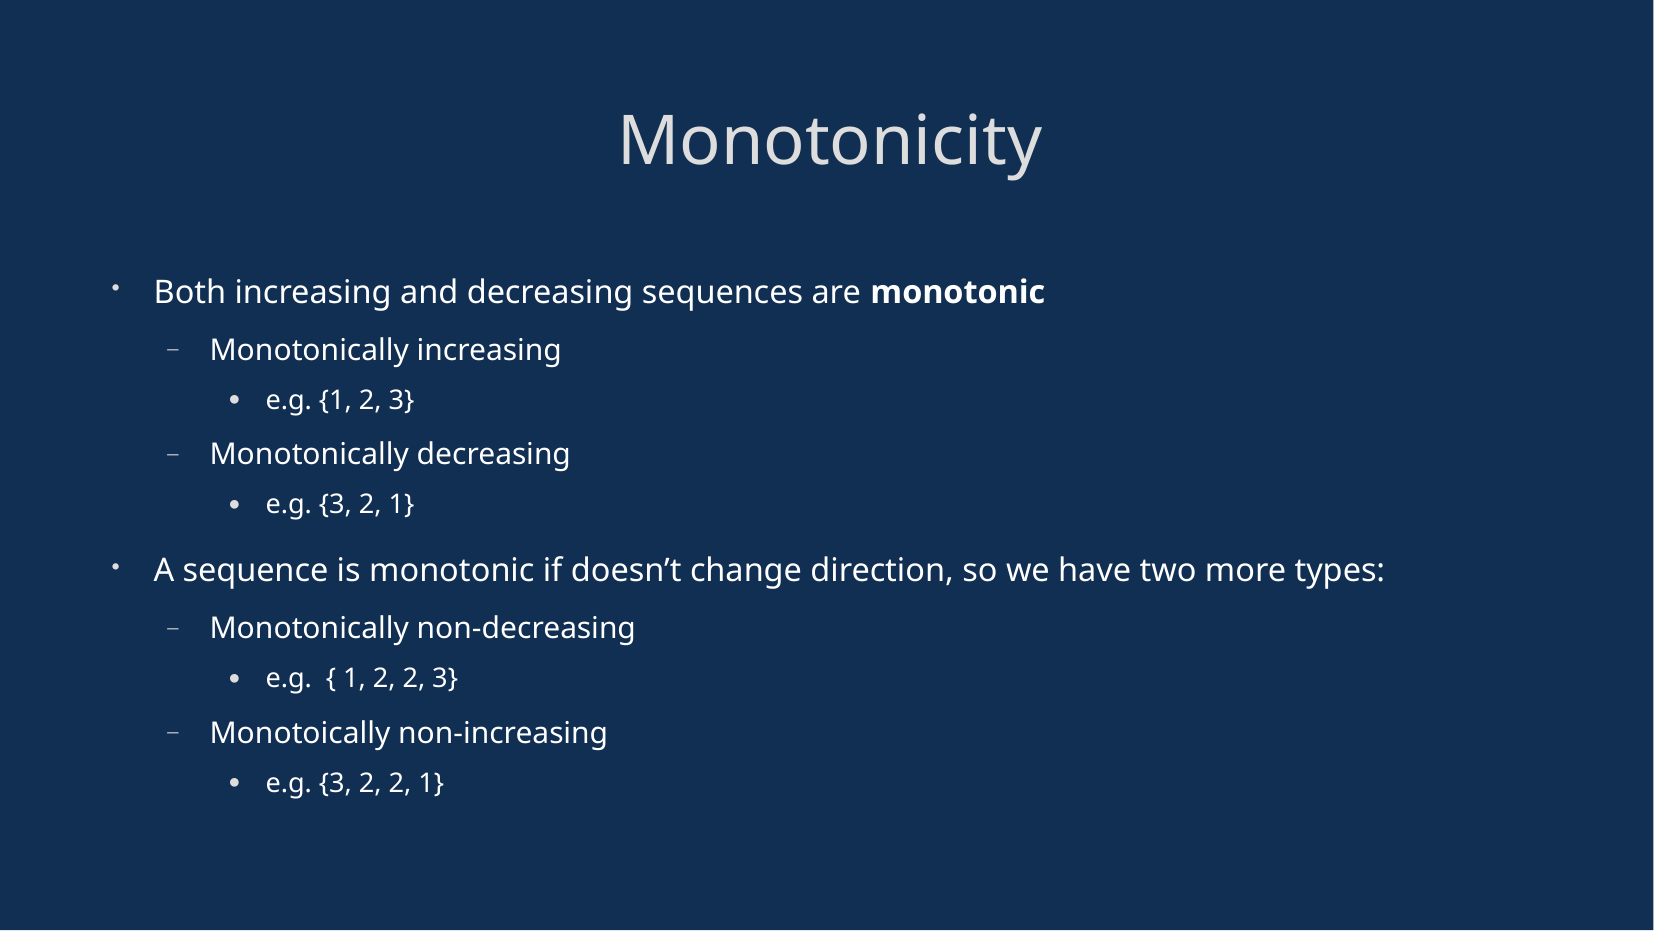

# Monotonicity
Both increasing and decreasing sequences are monotonic
Monotonically increasing
e.g. {1, 2, 3}
Monotonically decreasing
e.g. {3, 2, 1}
A sequence is monotonic if doesn’t change direction, so we have two more types:
Monotonically non-decreasing
e.g. { 1, 2, 2, 3}
Monotoically non-increasing
e.g. {3, 2, 2, 1}